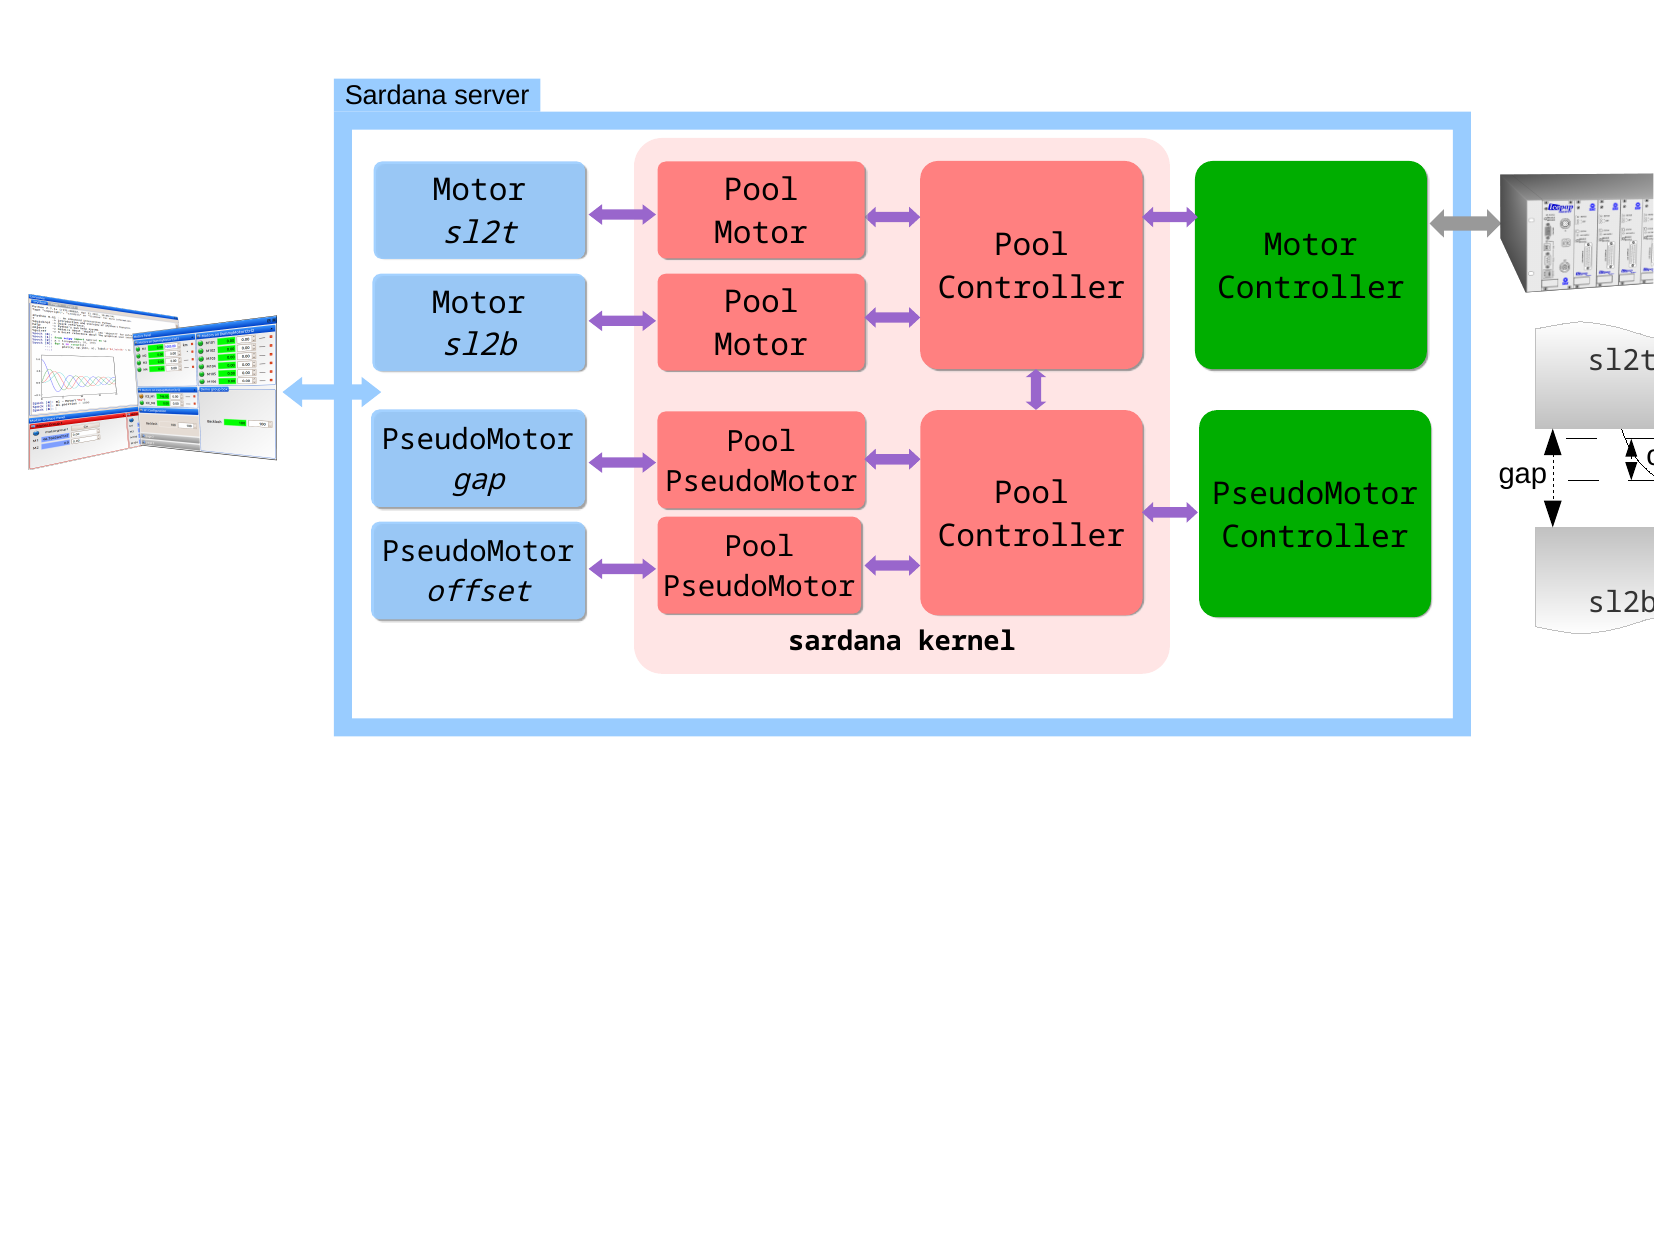

Sardana server
sardana kernel
Pool
Controller
Motor
Controller
Motor
sl2t
Pool
Motor
Pool
Motor
Motor
sl2b
sl2t
PseudoMotor
gap
Pool
Controller
PseudoMotor
Controller
Pool
PseudoMotor
offset
gap
Pool
PseudoMotor
PseudoMotor
offset
sl2b